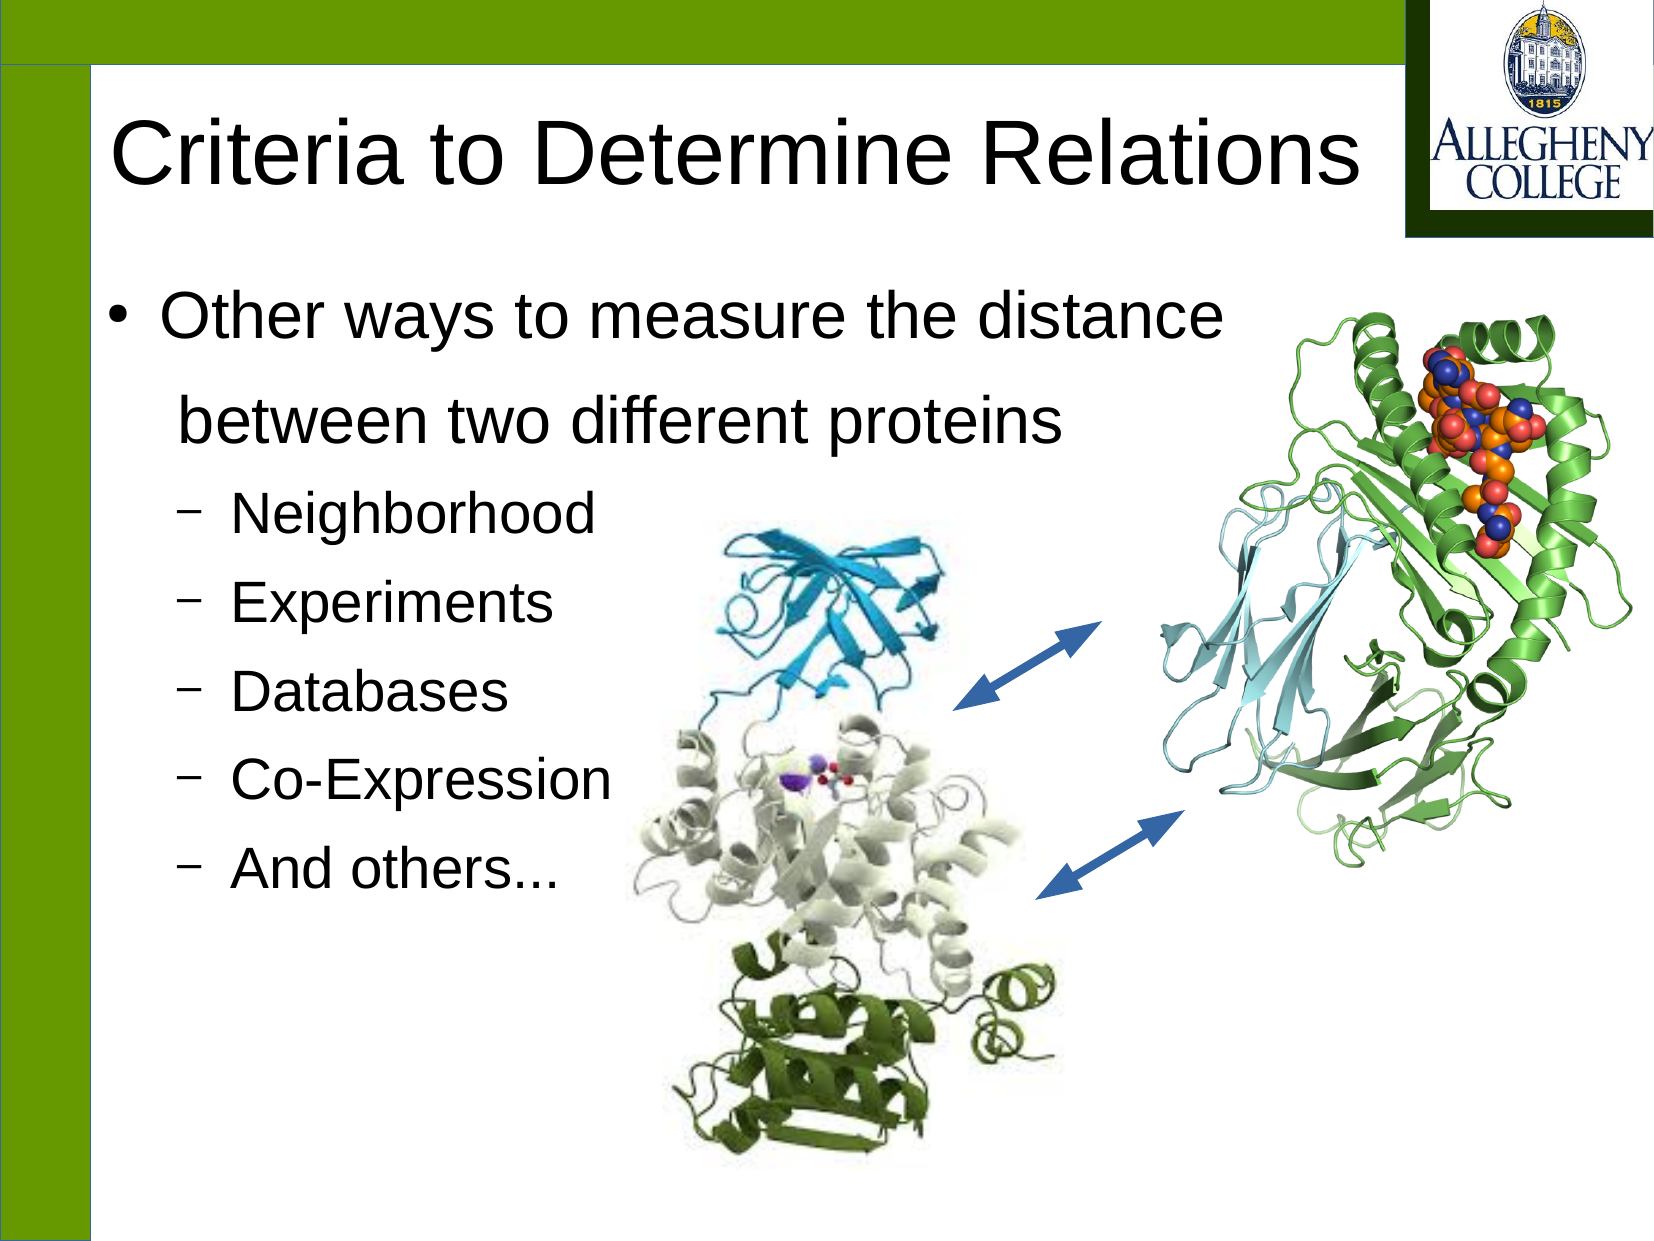

# Criteria to Determine Relations
Other ways to measure the distance
 between two different proteins
Neighborhood
Experiments
Databases
Co-Expression
And others...